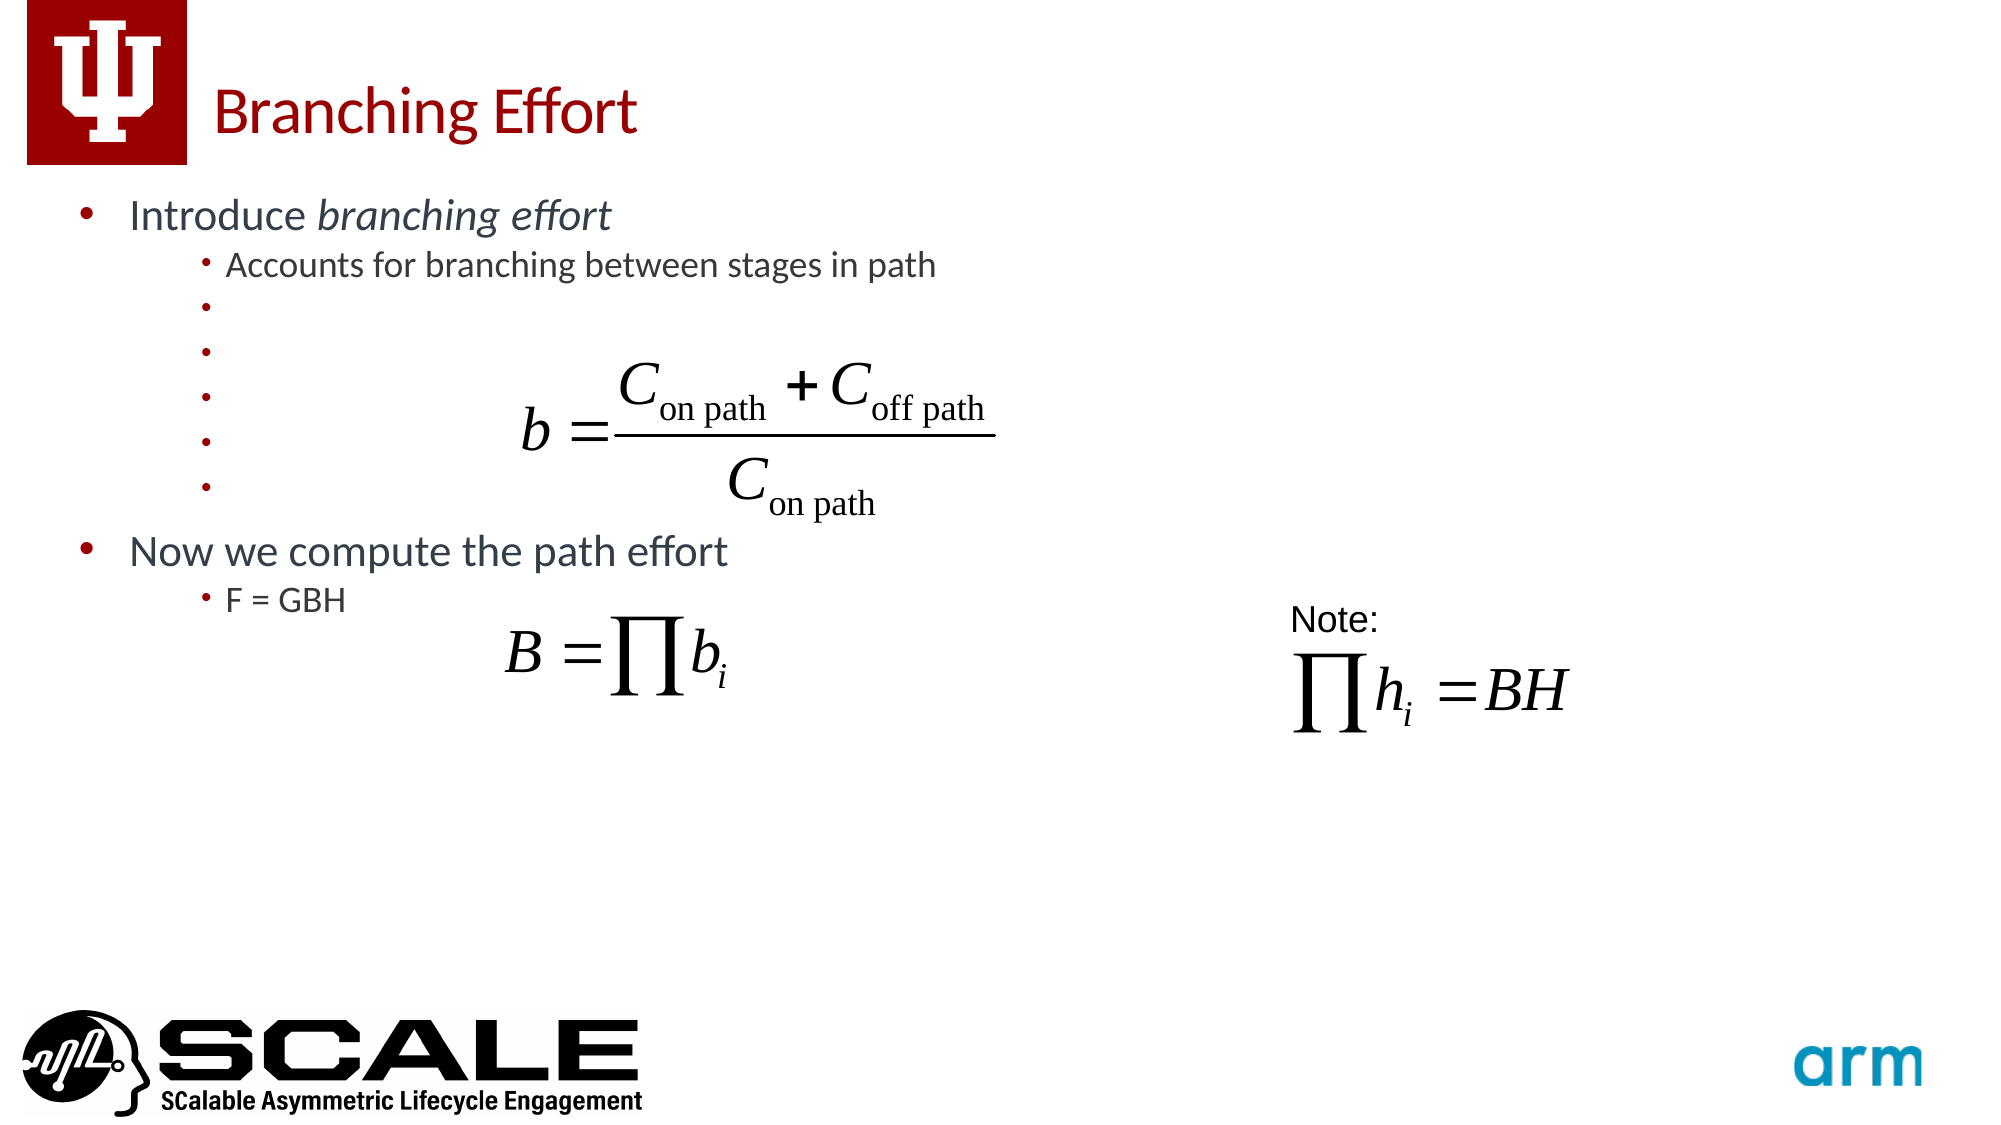

Branching Effort
# Introduce branching effort
Accounts for branching between stages in path
Now we compute the path effort
F = GBH
Note: